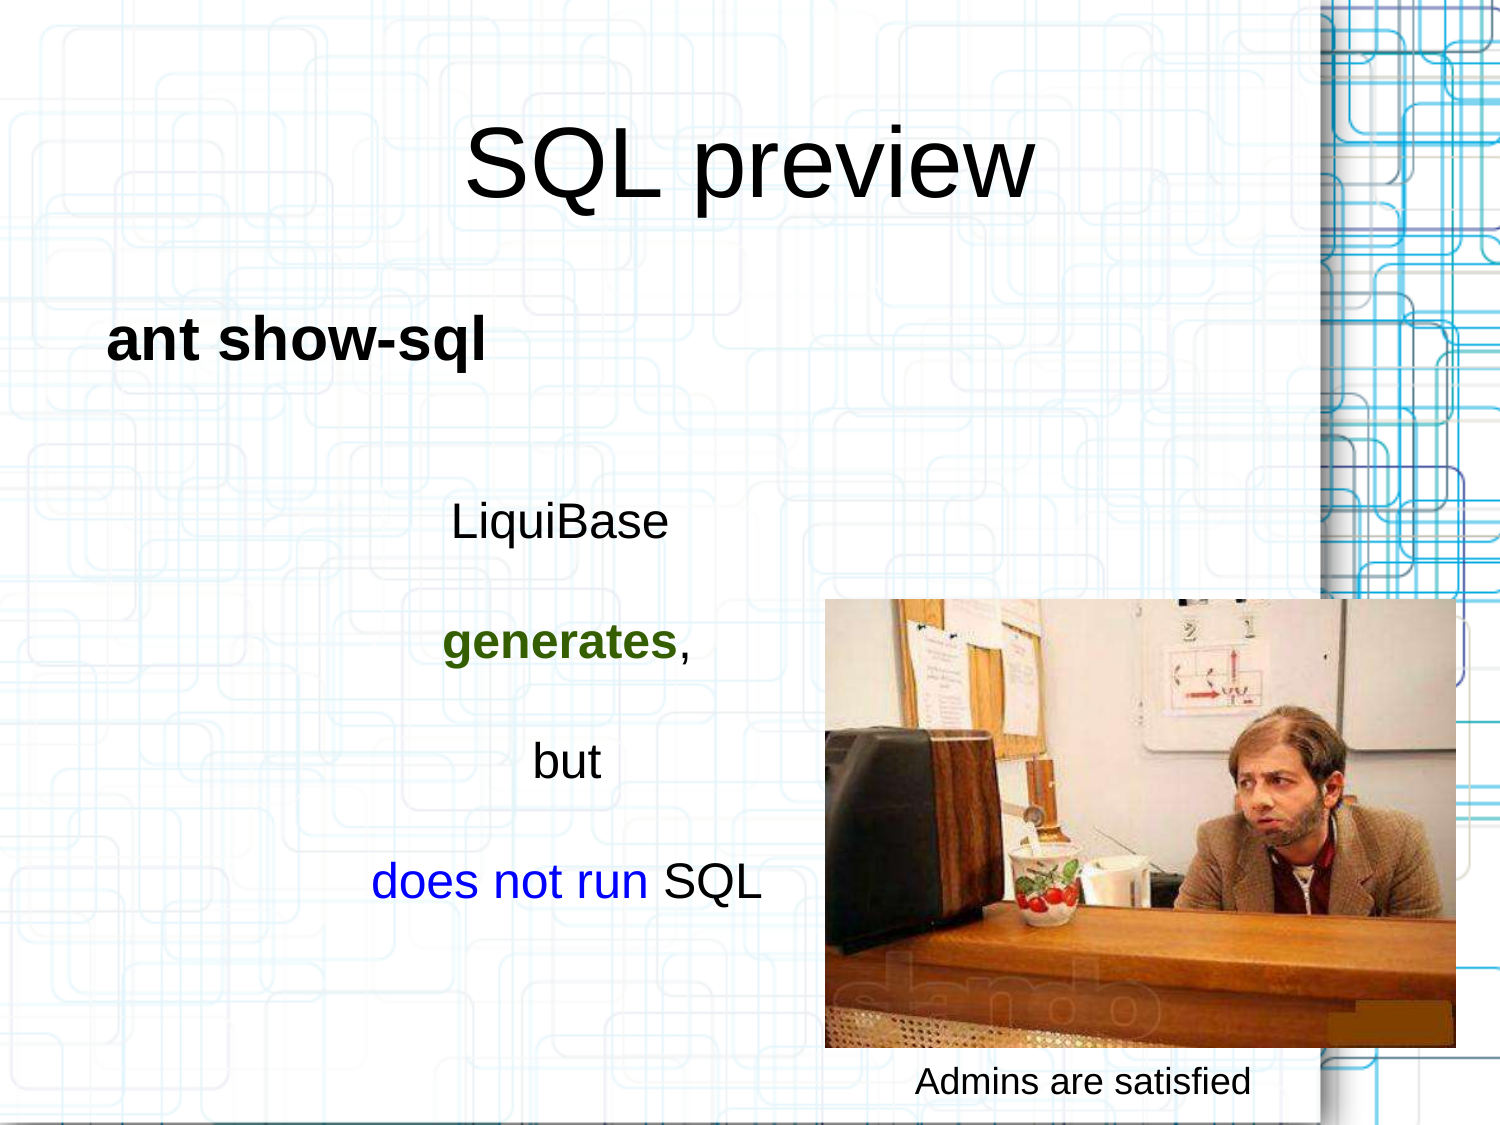

# SQL preview
ant show-sql
LiquiBase
generates,
but
does not run SQL
Admins are satisfied